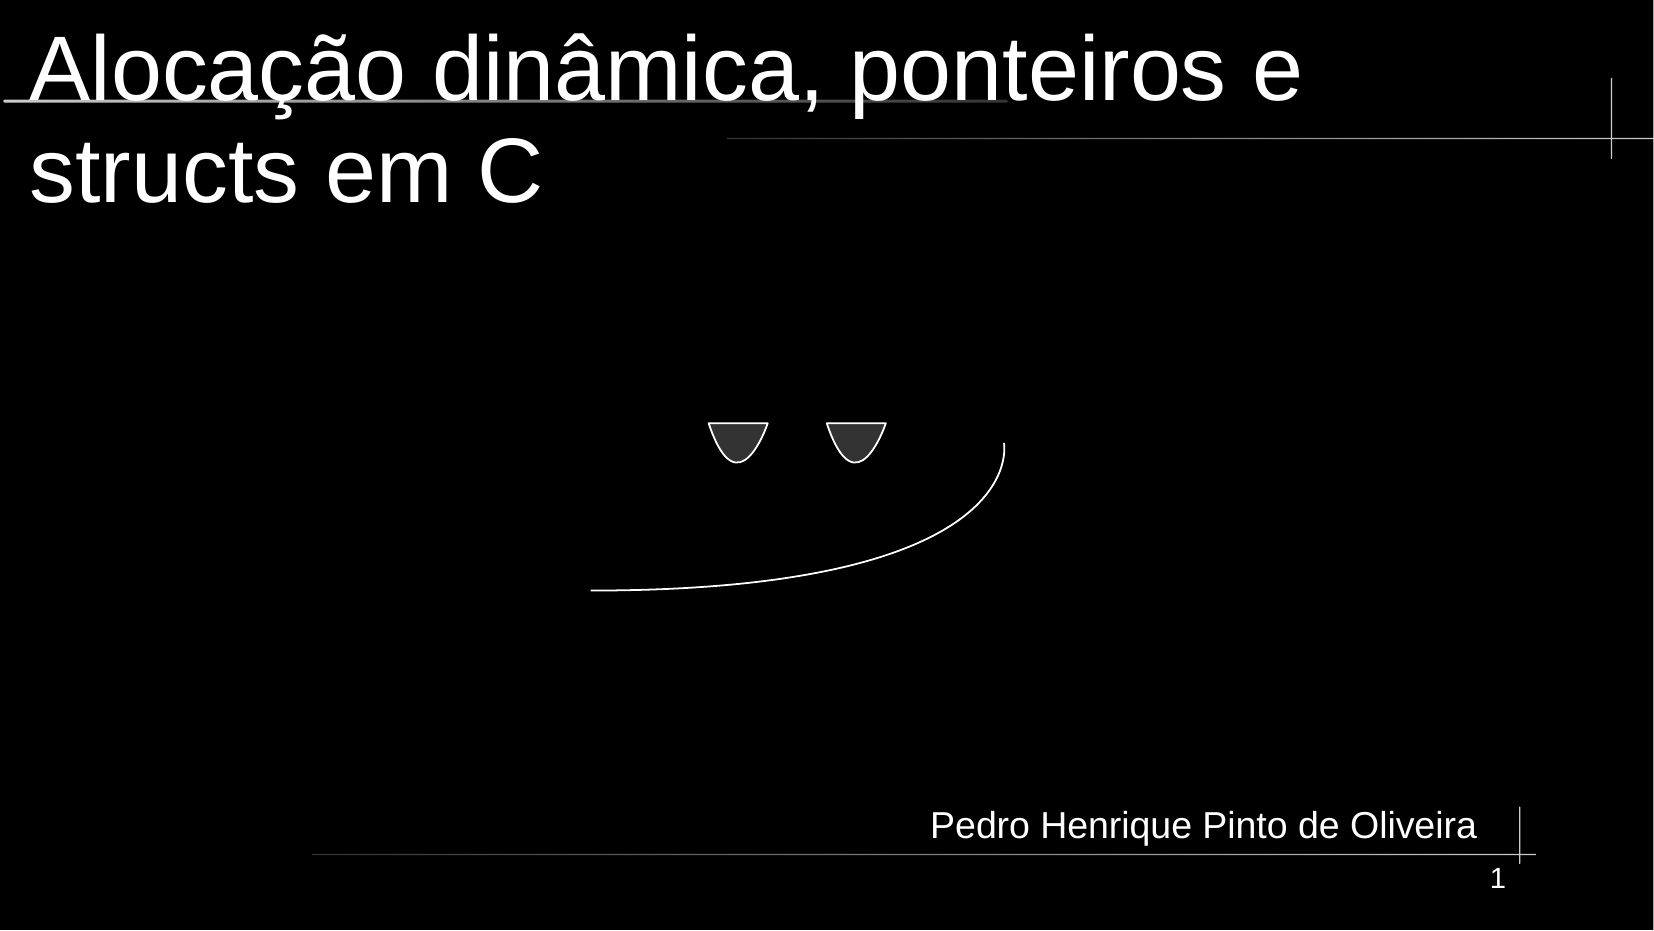

# Alocação dinâmica, ponteiros e structs em C
Pedro Henrique Pinto de Oliveira
1